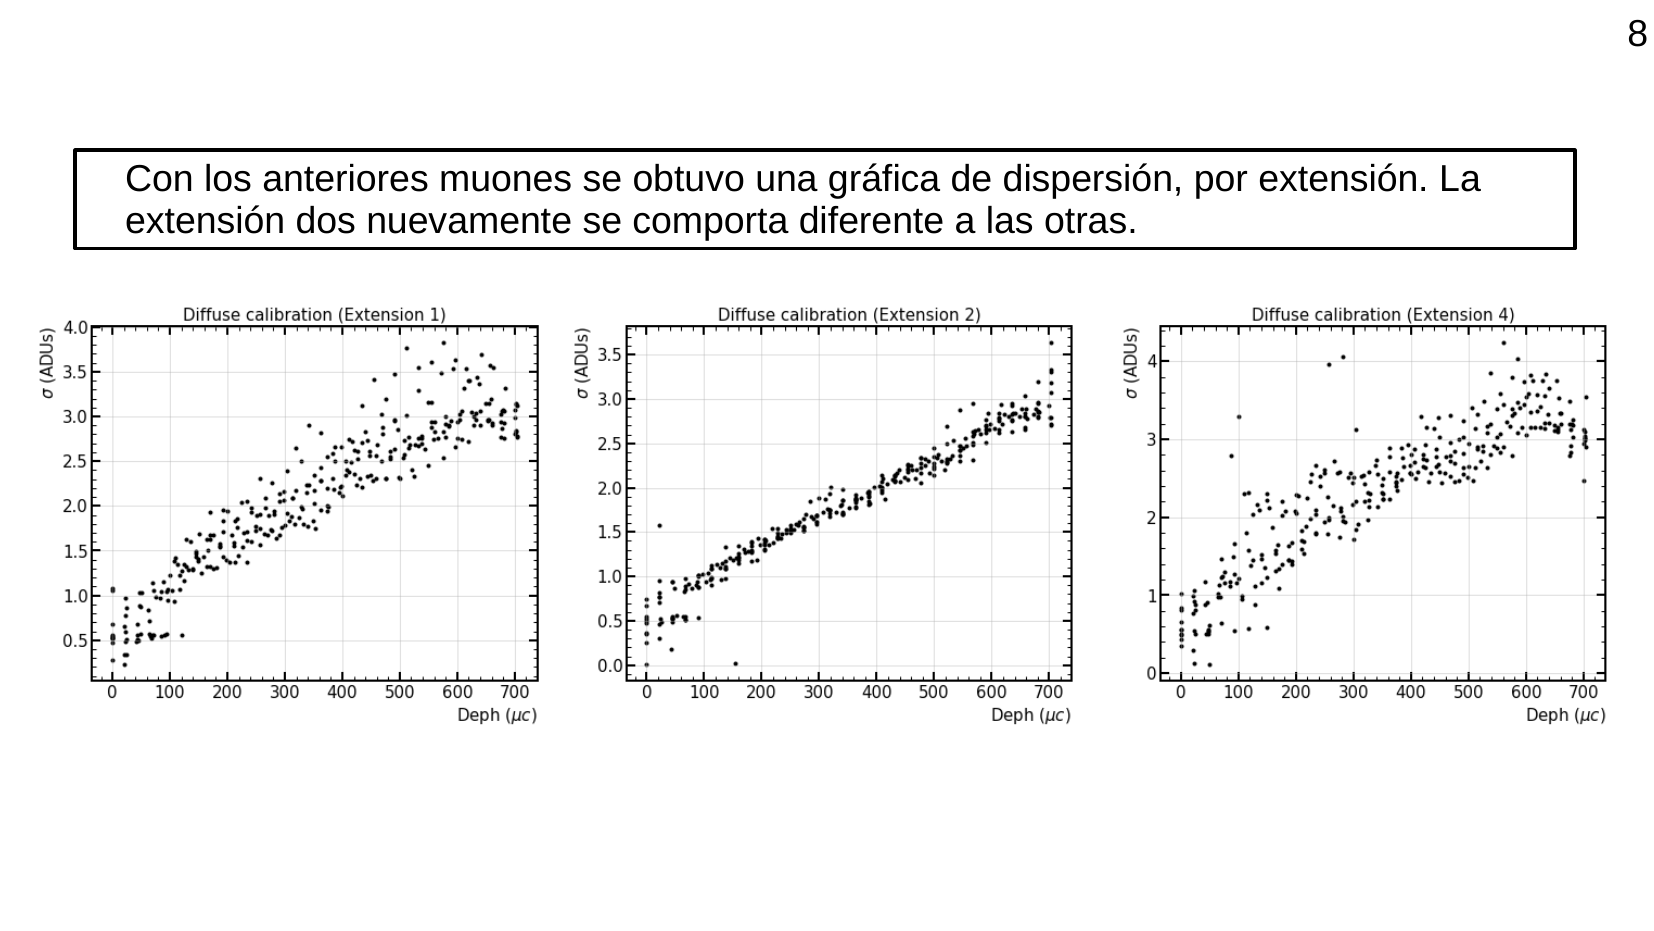

Con los anteriores muones se obtuvo una gráfica de dispersión, por extensión. La extensión dos nuevamente se comporta diferente a las otras.